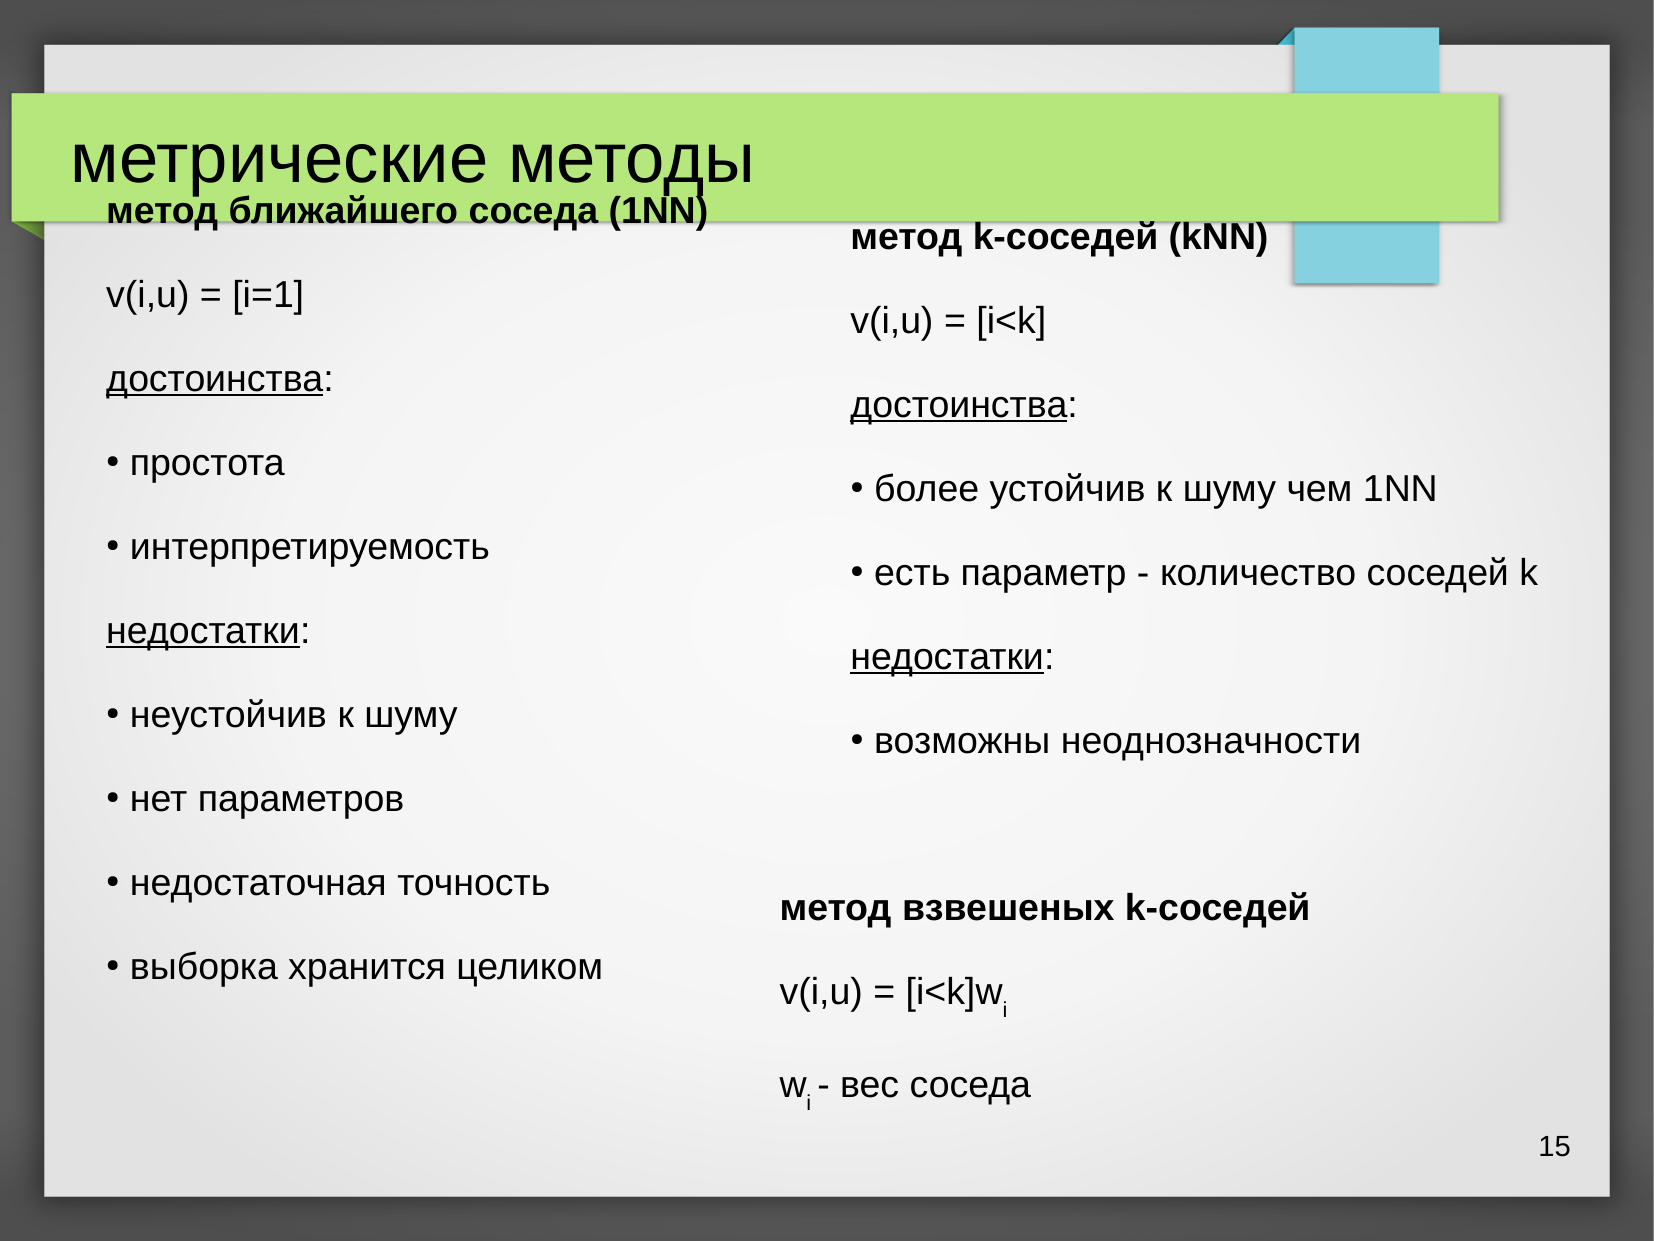

# метрические методы
метод ближайшего соседа (1NN)
v(i,u) = [i=1]
достоинства:
 простота
 интерпретируемость
недостатки:
 неустойчив к шуму
 нет параметров
 недостаточная точность
 выборка хранится целиком
метод k-соседей (kNN)
v(i,u) = [i<k]
достоинства:
 более устойчив к шуму чем 1NN
 есть параметр - количество соседей k
недостатки:
 возможны неоднозначности
метод взвешеных k-соседей
v(i,u) = [i<k]wi
wi - вес соседа
15